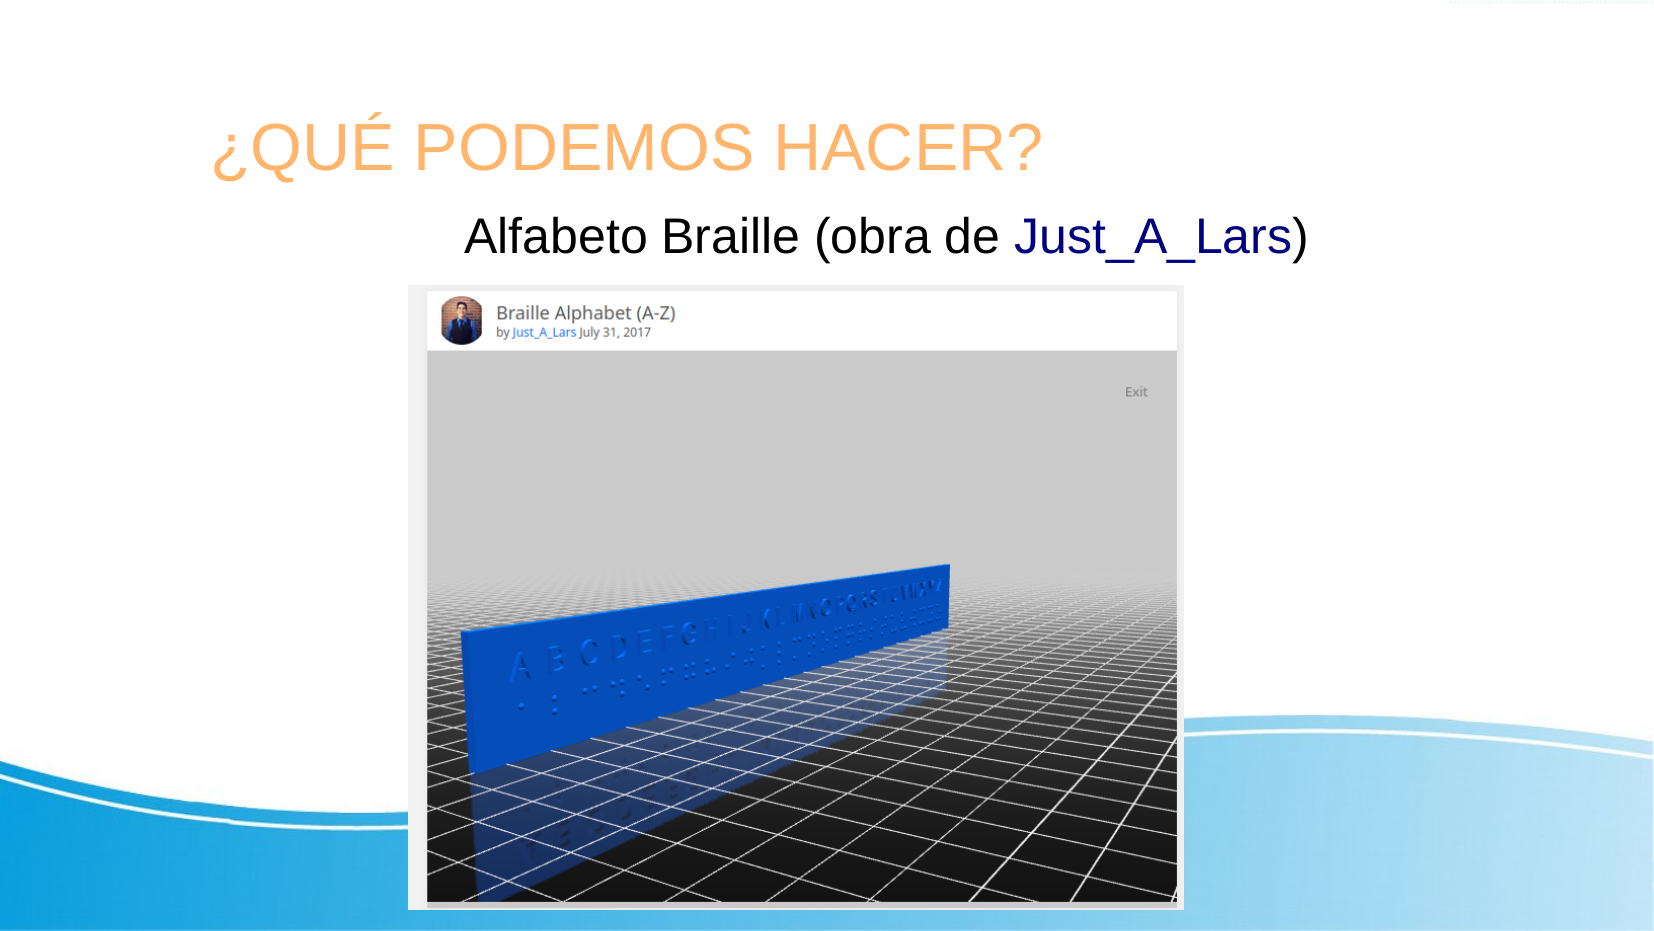

¿QUÉ PODEMOS HACER?
# Alfabeto Braille (obra de Just_A_Lars)